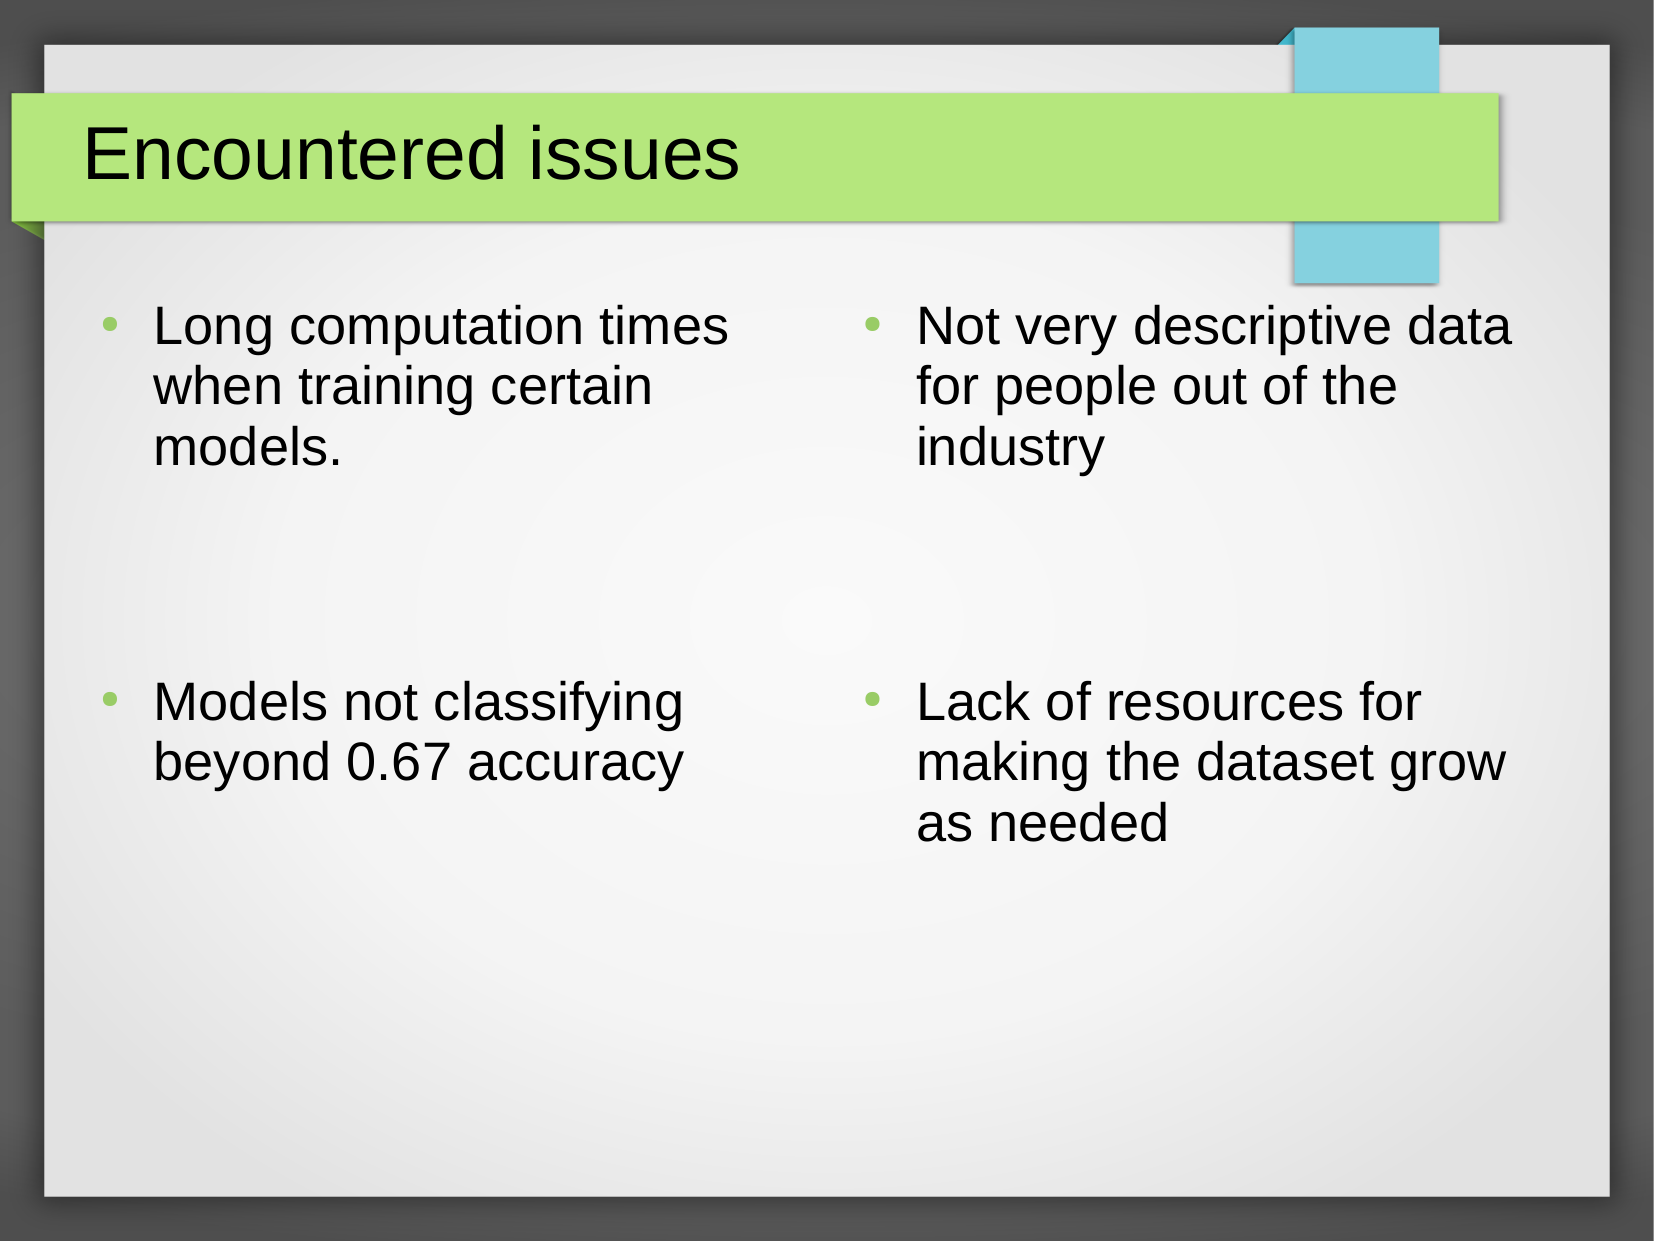

# Encountered issues
Long computation times when training certain models.
Not very descriptive data for people out of the industry
Models not classifying beyond 0.67 accuracy
Lack of resources for making the dataset grow as needed